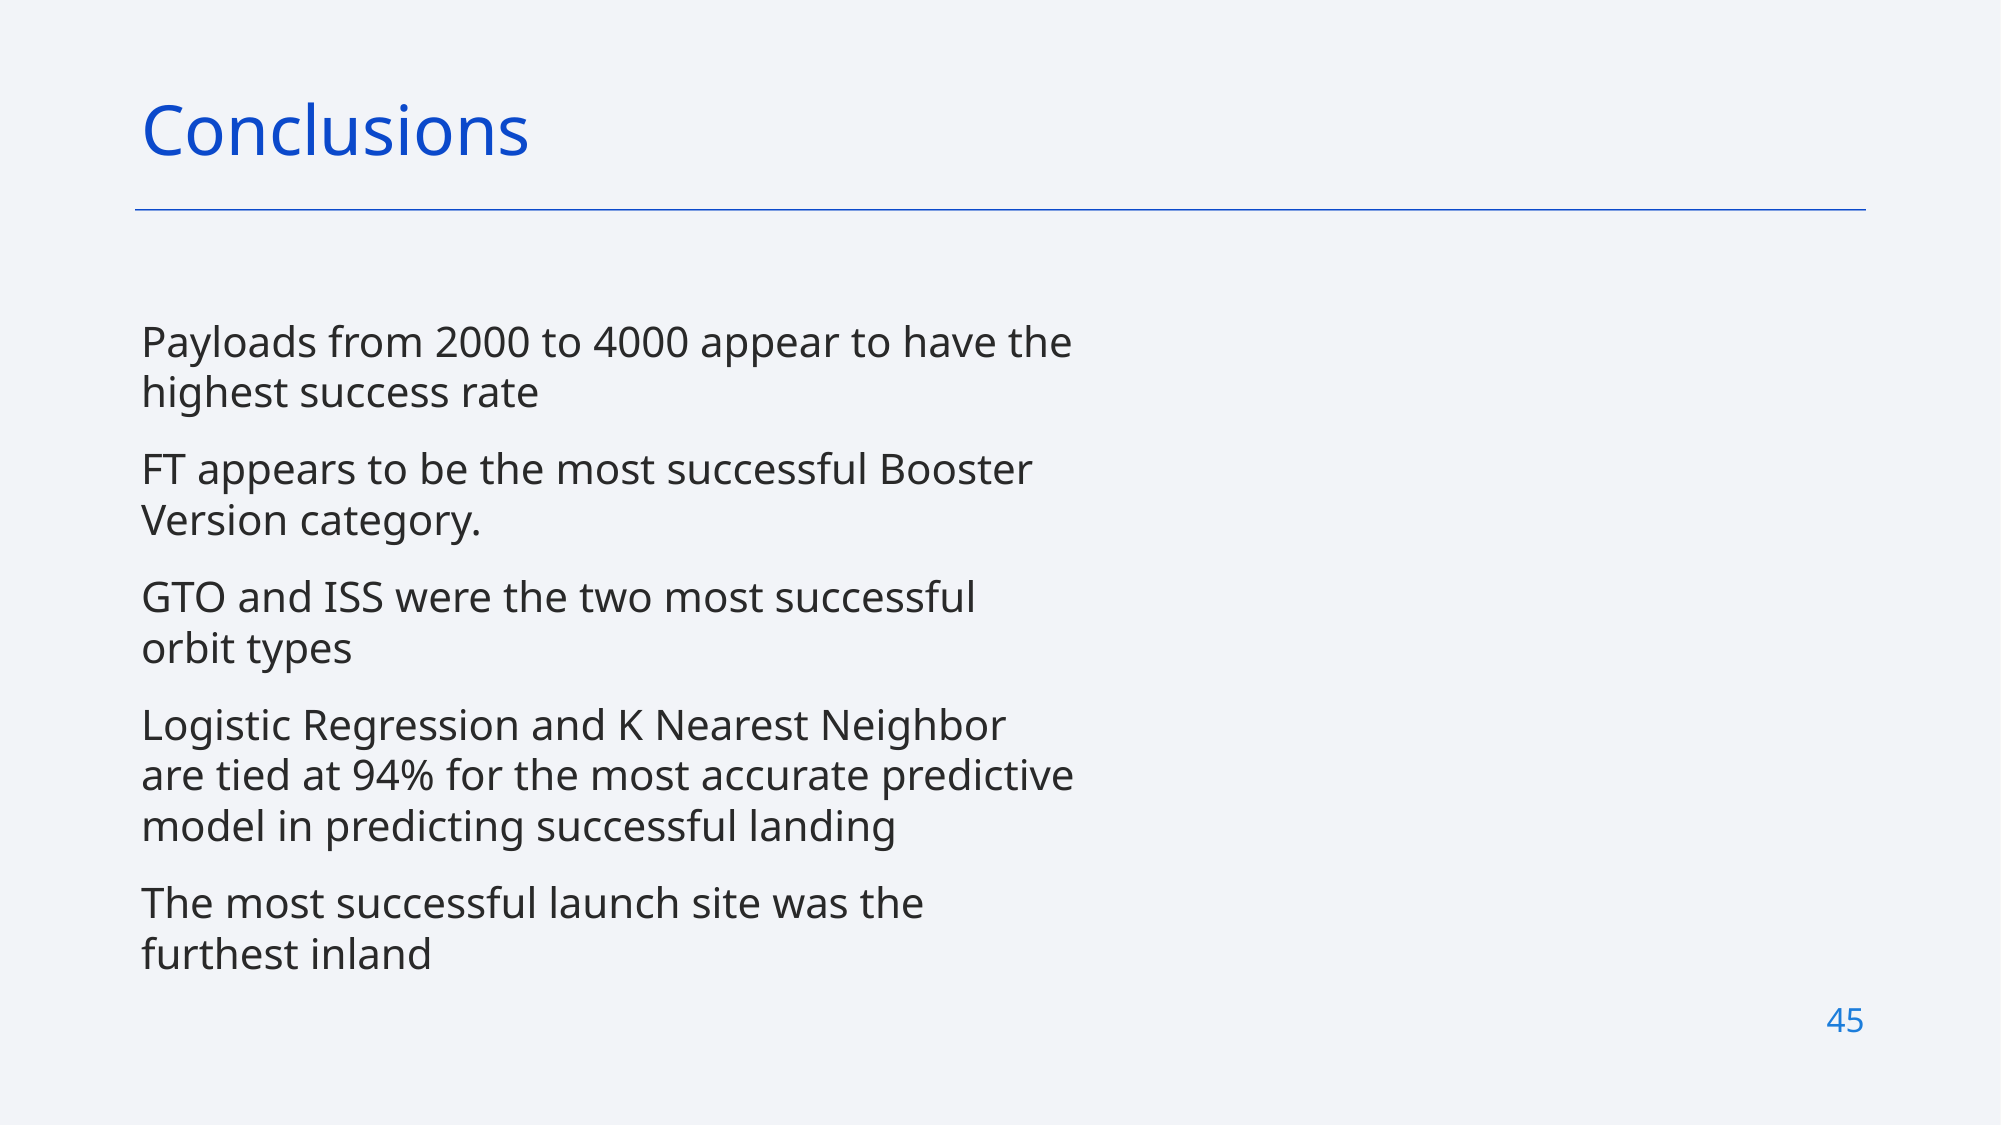

Conclusions
# Payloads from 2000 to 4000 appear to have the highest success rate
FT appears to be the most successful Booster Version category.
GTO and ISS were the two most successful orbit types
Logistic Regression and K Nearest Neighbor are tied at 94% for the most accurate predictive model in predicting successful landing
The most successful launch site was the furthest inland
45